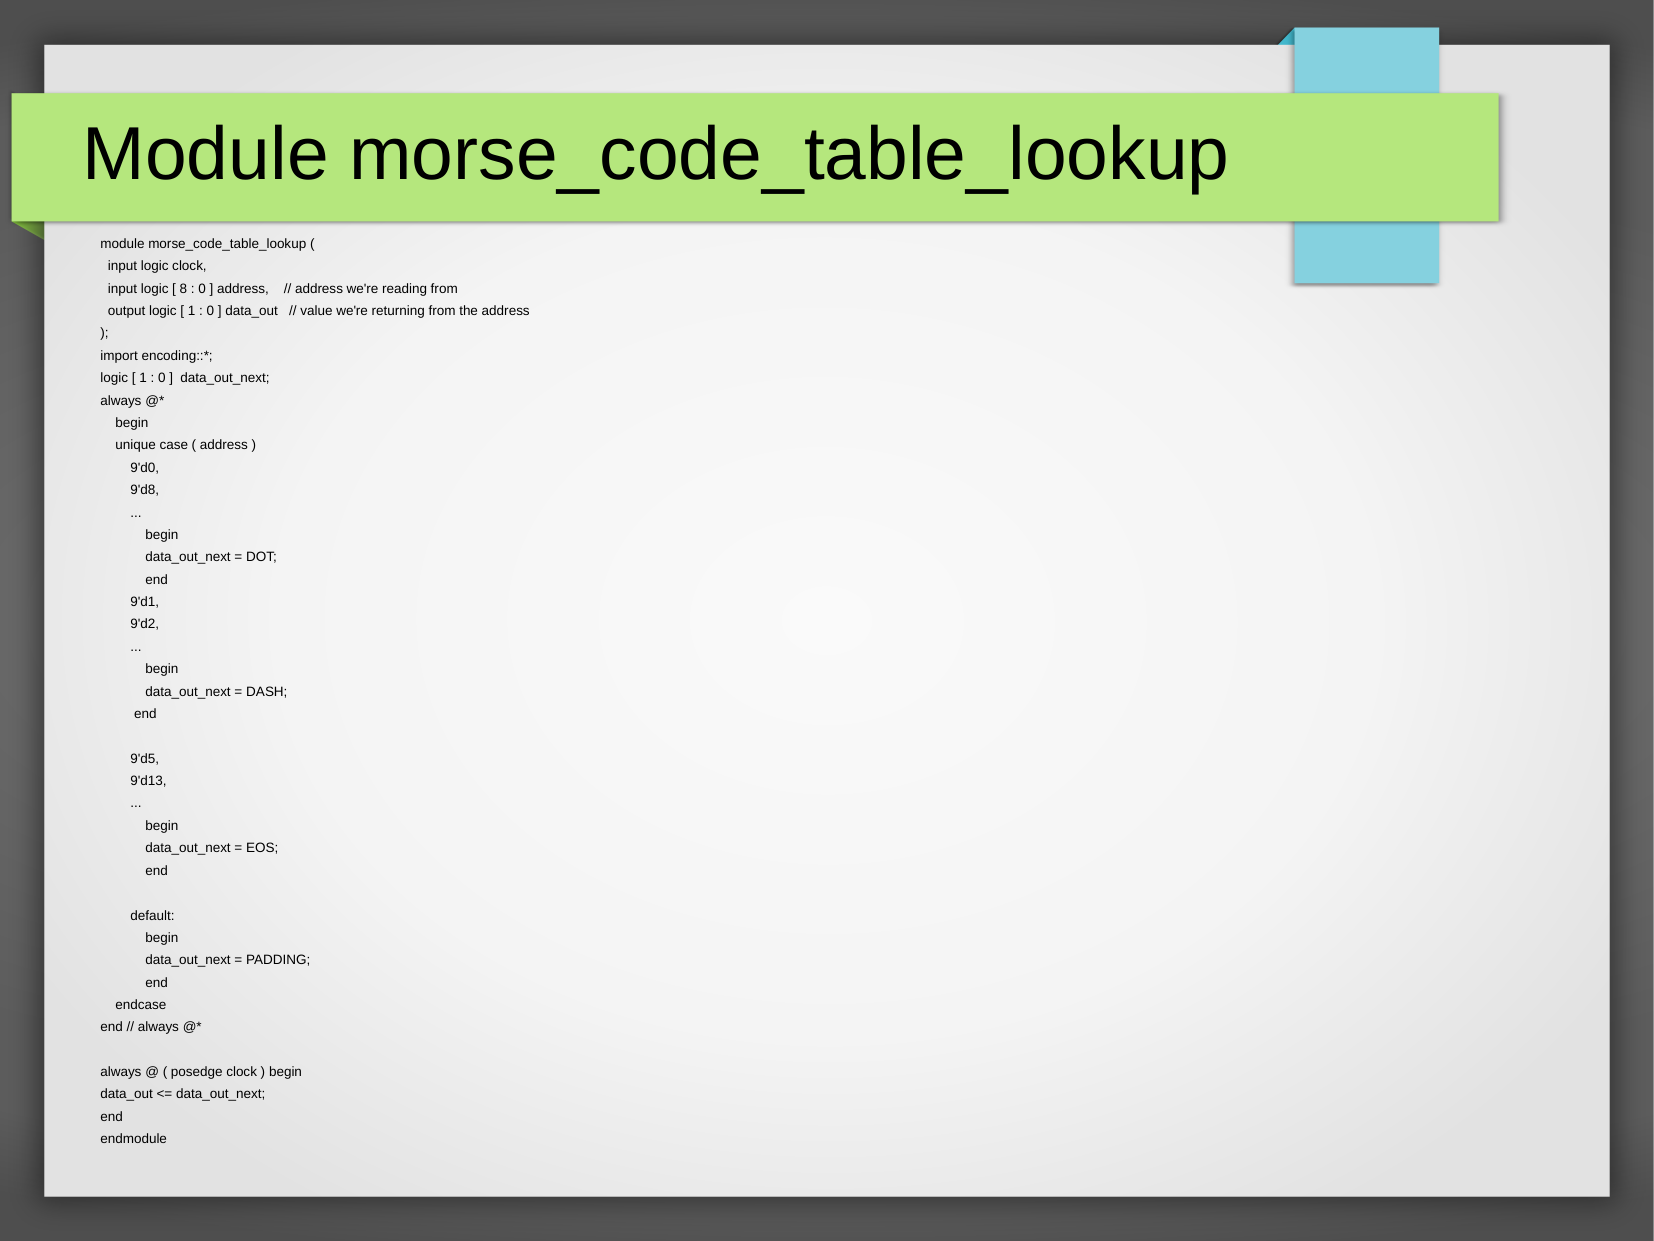

# Module morse_code_table_lookup
module morse_code_table_lookup (
 input logic clock,
 input logic [ 8 : 0 ] address, // address we're reading from
 output logic [ 1 : 0 ] data_out // value we're returning from the address
);
import encoding::*;
logic [ 1 : 0 ] data_out_next;
always @*
 begin
 unique case ( address )
 9'd0,
 9'd8,
 ...
 begin
 data_out_next = DOT;
 end
 9'd1,
 9'd2,
 ...
 begin
 data_out_next = DASH;
 end
 9'd5,
 9'd13,
 ...
 begin
 data_out_next = EOS;
 end
 default:
 begin
 data_out_next = PADDING;
 end
 endcase
end // always @*
always @ ( posedge clock ) begin
data_out <= data_out_next;
end
endmodule